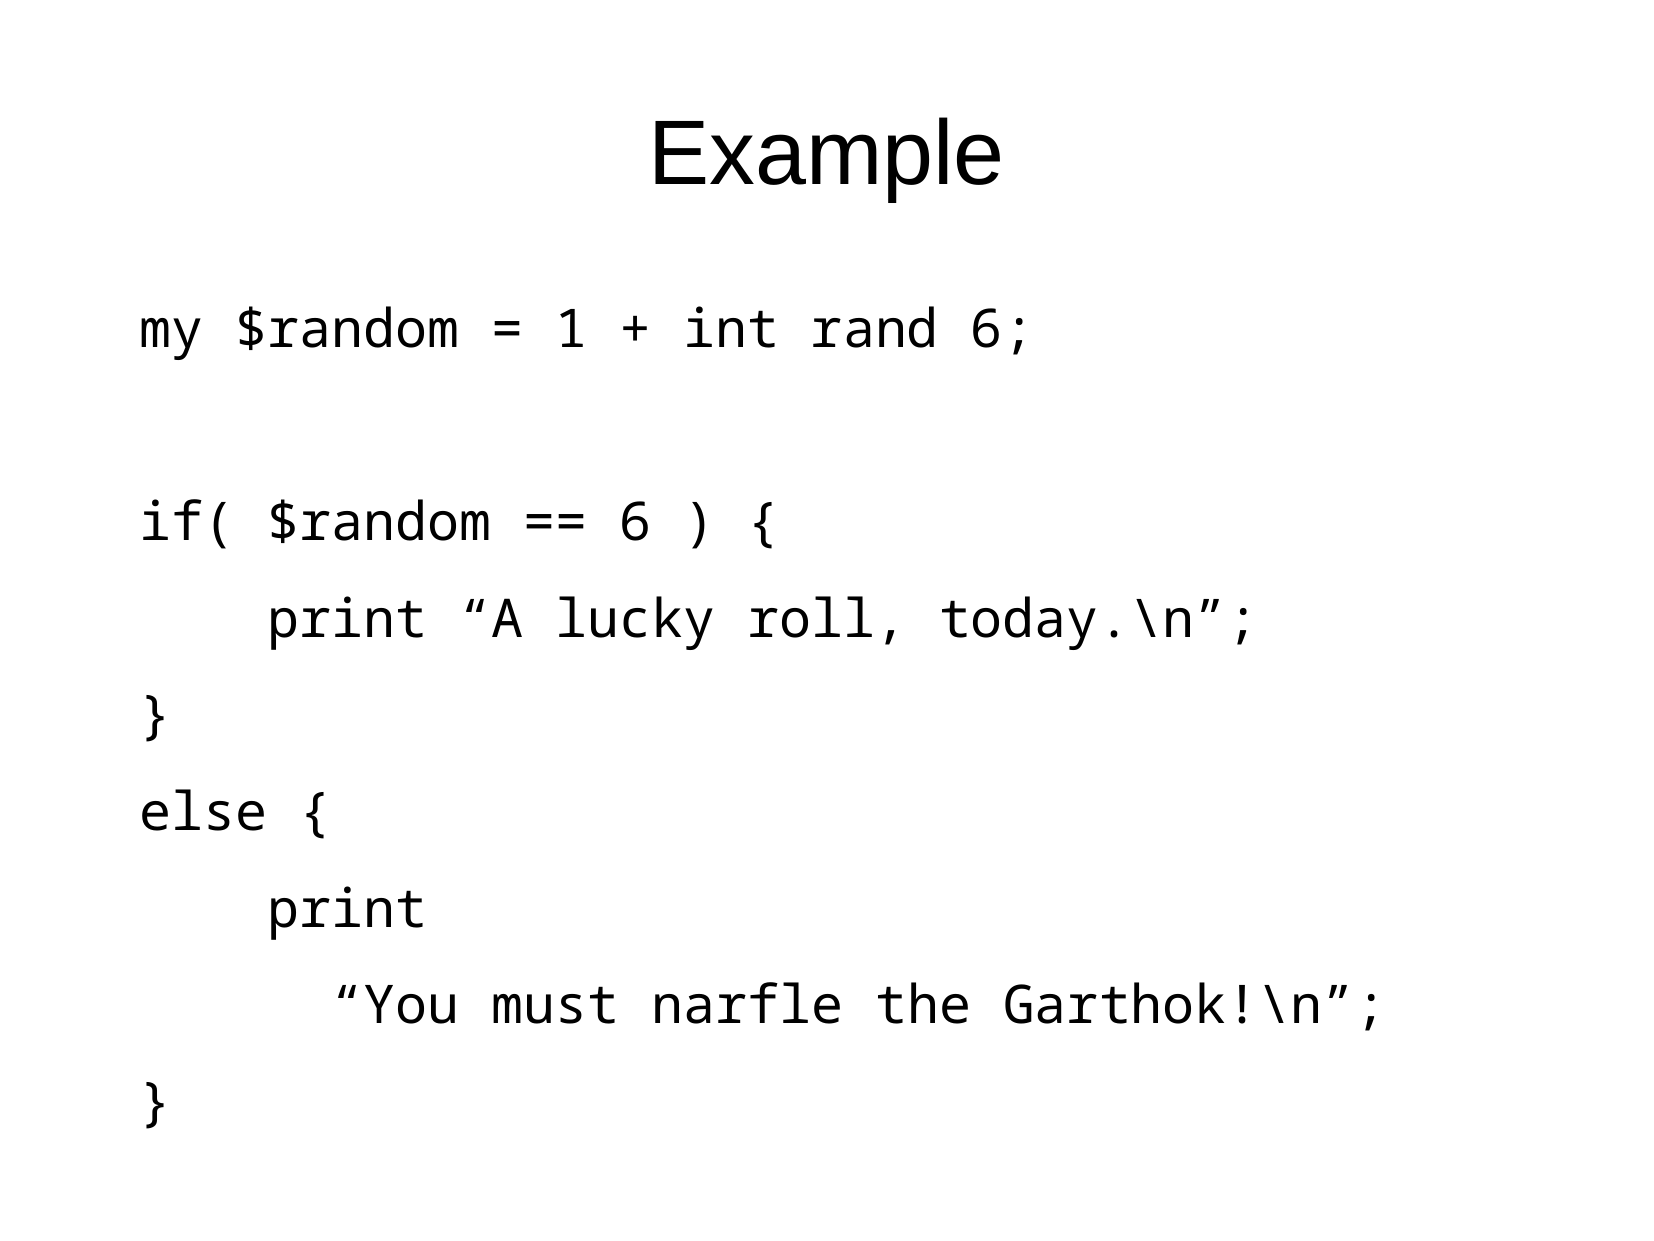

# Example
my $random = 1 + int rand 6;
if( $random == 6 ) {
 print “A lucky roll, today.\n”;
}
else {
 print
 “You must narfle the Garthok!\n”;
}